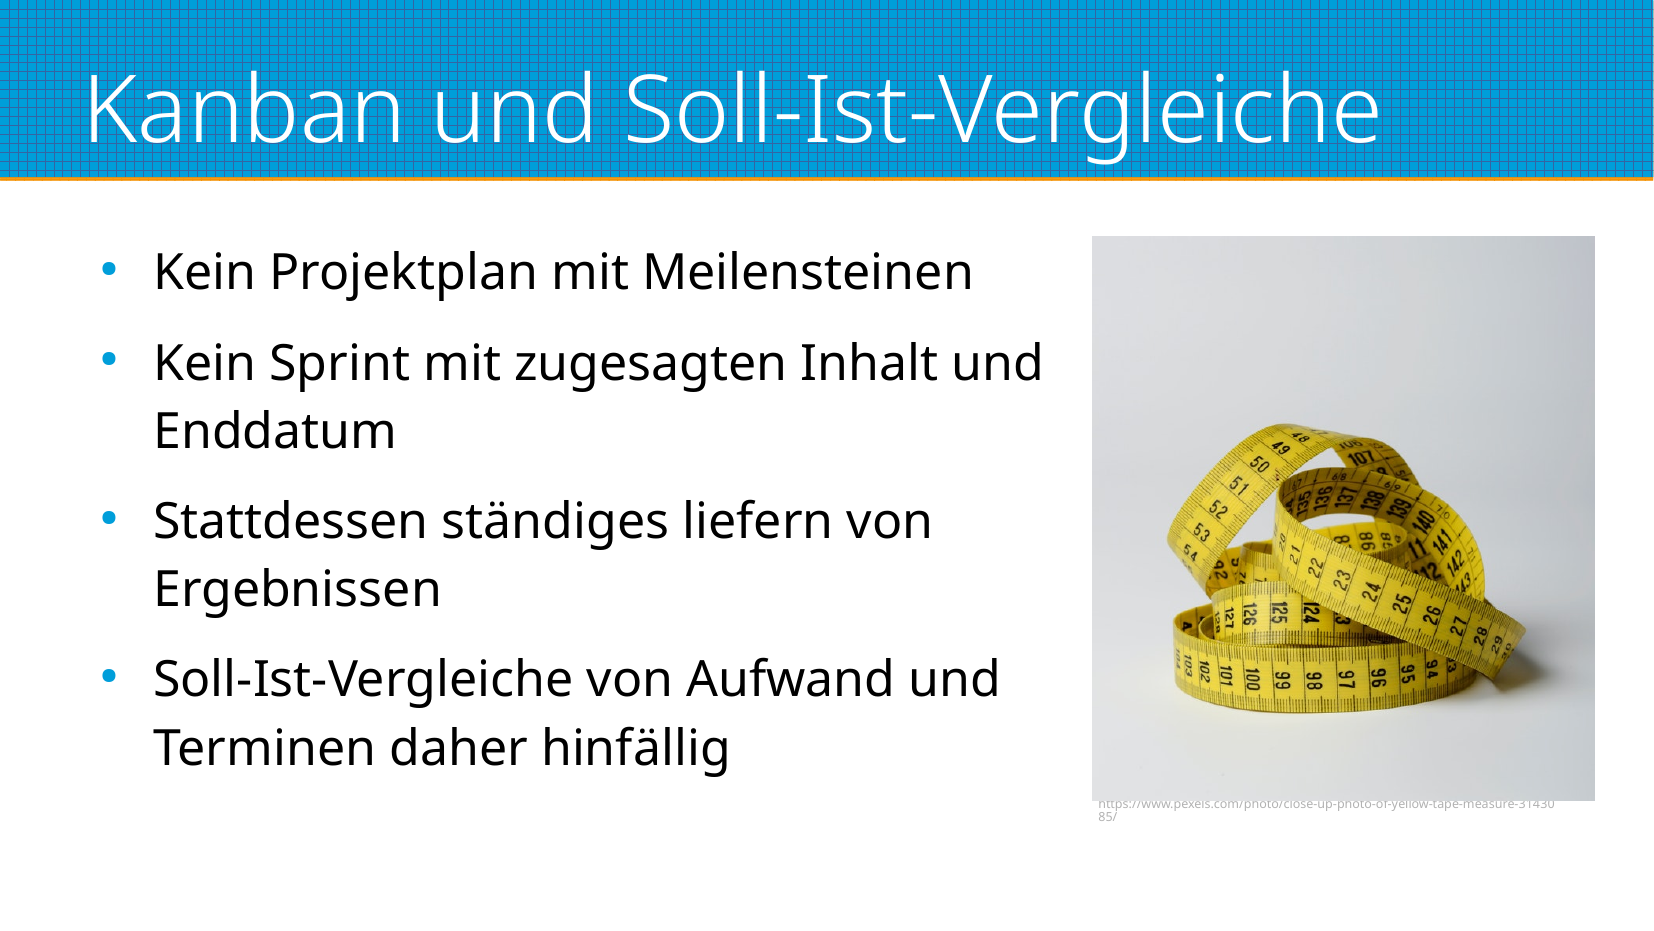

# Kanban und Soll-Ist-Vergleiche
Kein Projektplan mit Meilensteinen
Kein Sprint mit zugesagten Inhalt und Enddatum
Stattdessen ständiges liefern von Ergebnissen
Soll-Ist-Vergleiche von Aufwand und Terminen daher hinfällig
https://www.pexels.com/photo/close-up-photo-of-yellow-tape-measure-3143085/